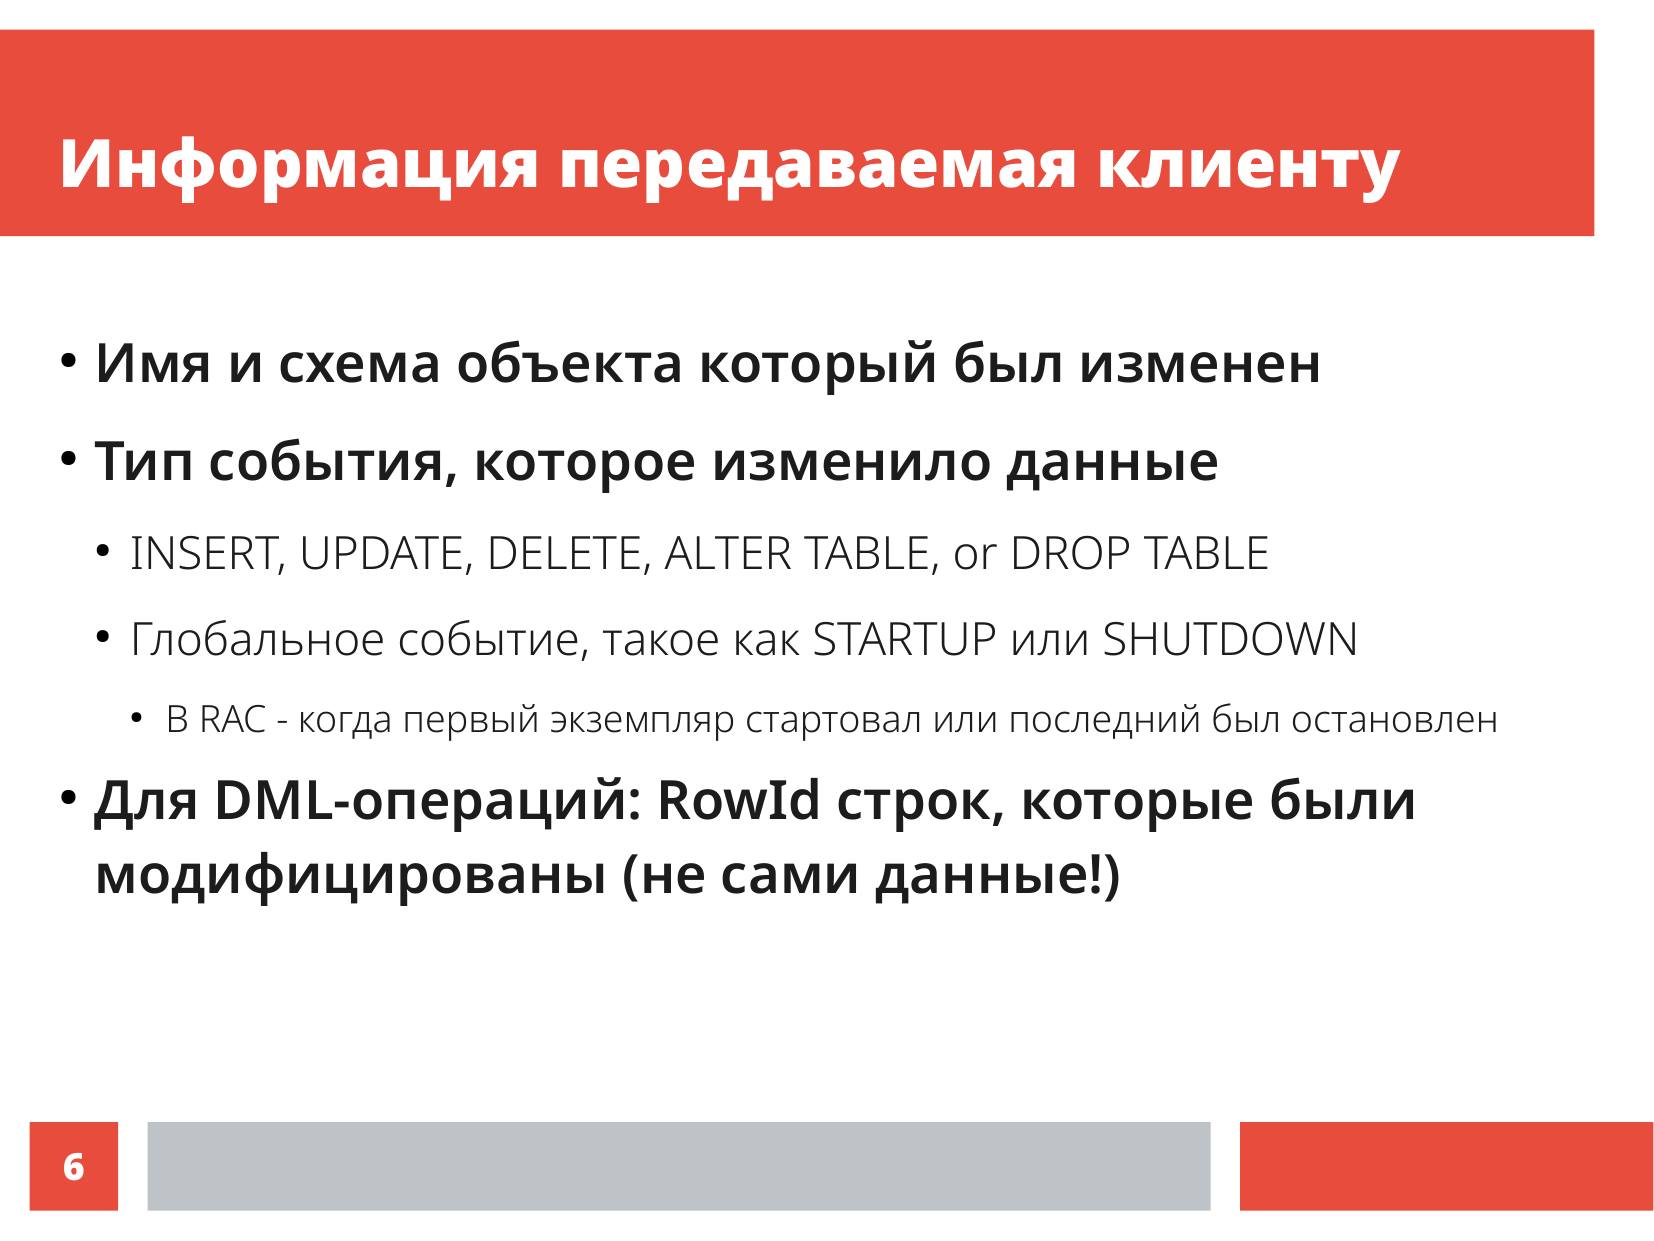

# Информация передаваемая клиенту
Имя и схема объекта который был изменен
Тип события, которое изменило данные
INSERT, UPDATE, DELETE, ALTER TABLE, or DROP TABLE
Глобальное событие, такое как STARTUP или SHUTDOWN
В RAC - когда первый экземпляр стартовал или последний был остановлен
Для DML-операций: RowId строк, которые были модифицированы (не сами данные!)
6